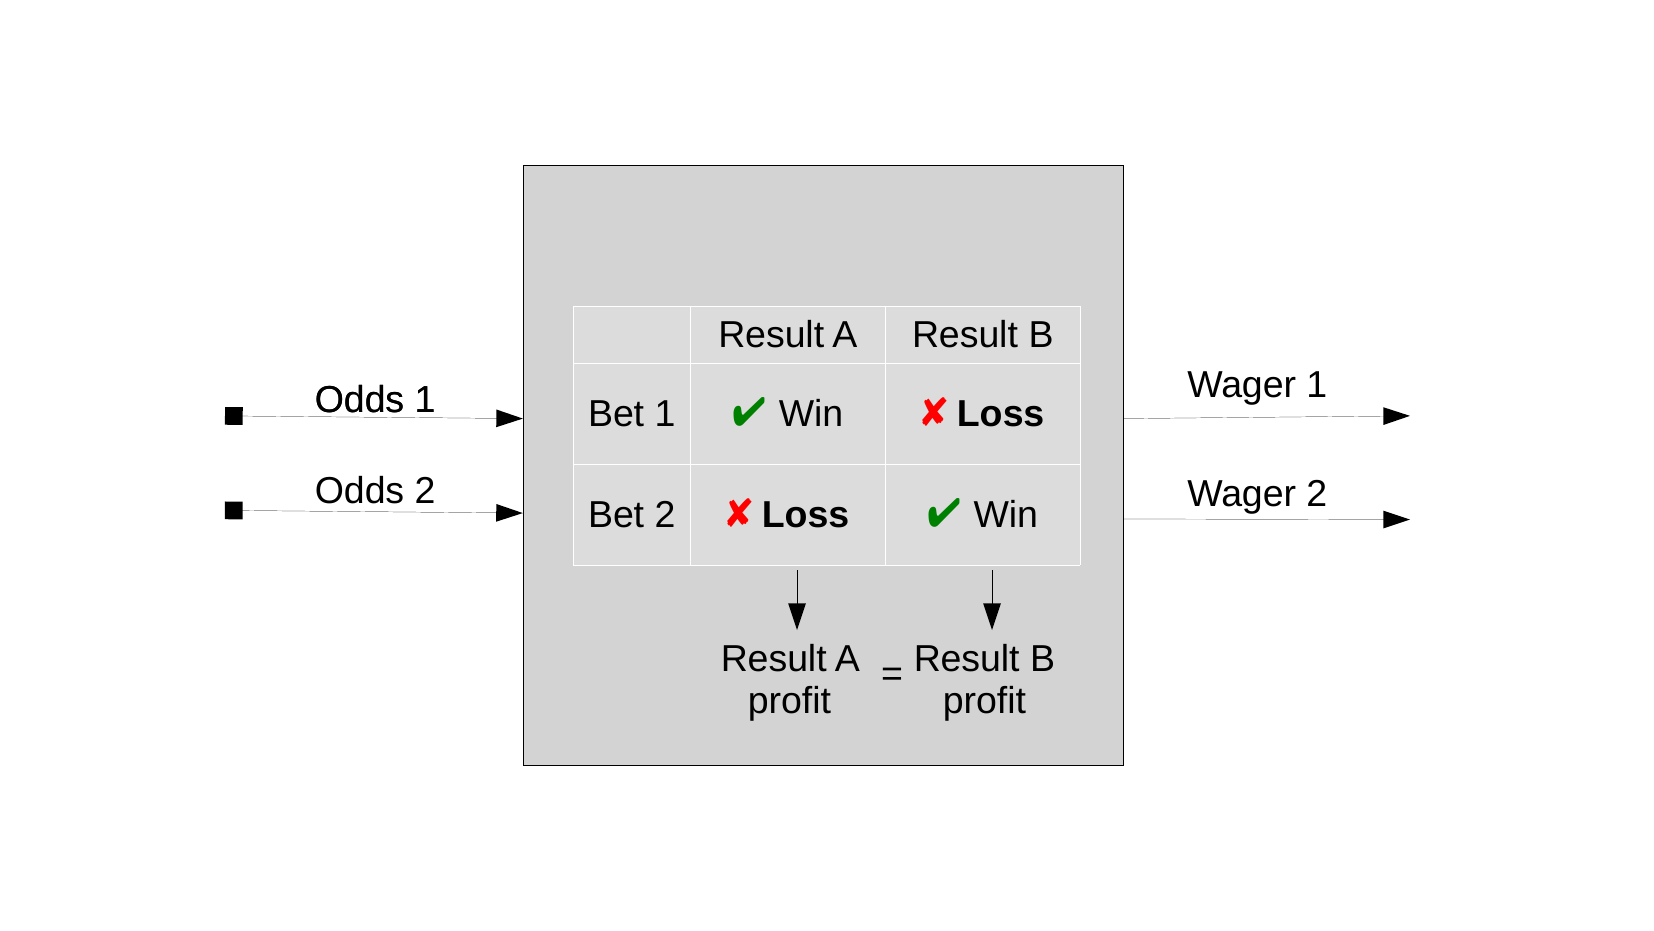

| | Result A | Result B |
| --- | --- | --- |
| Bet 1 | Win | Loss |
| Bet 2 | Loss | Win |
Wager 1
Odds 1
Odds 1
Typical
Arbitrage/Matched betting
calculator
Odds 2
Wager 2
Result A profit
Result B profit
=